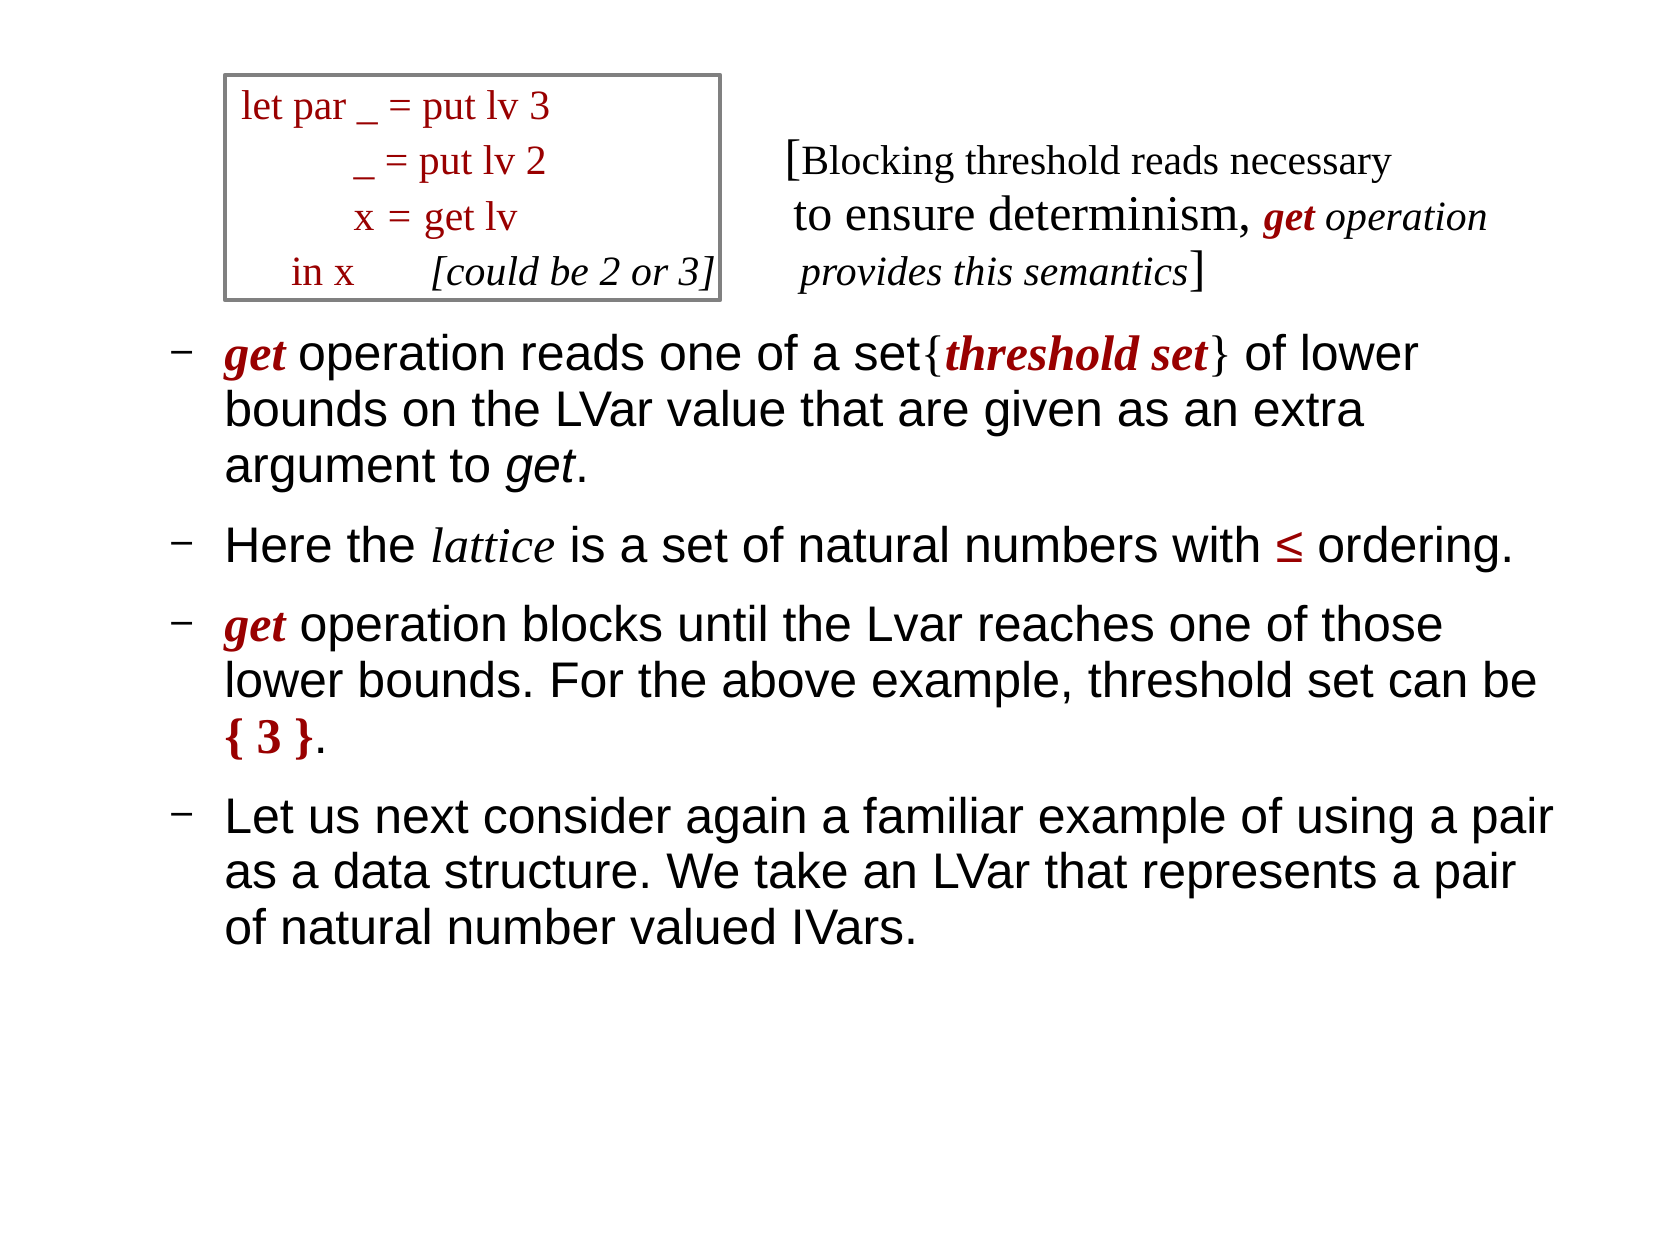

# let par _ = put lv 3 _ = put lv 2 [Blocking threshold reads necessary x = get lv to ensure determinism, get operation in x [could be 2 or 3] provides this semantics]
get operation reads one of a set{threshold set} of lower bounds on the LVar value that are given as an extra argument to get.
Here the lattice is a set of natural numbers with ≤ ordering.
get operation blocks until the Lvar reaches one of those lower bounds. For the above example, threshold set can be { 3 }.
Let us next consider again a familiar example of using a pair as a data structure. We take an LVar that represents a pair of natural number valued IVars.